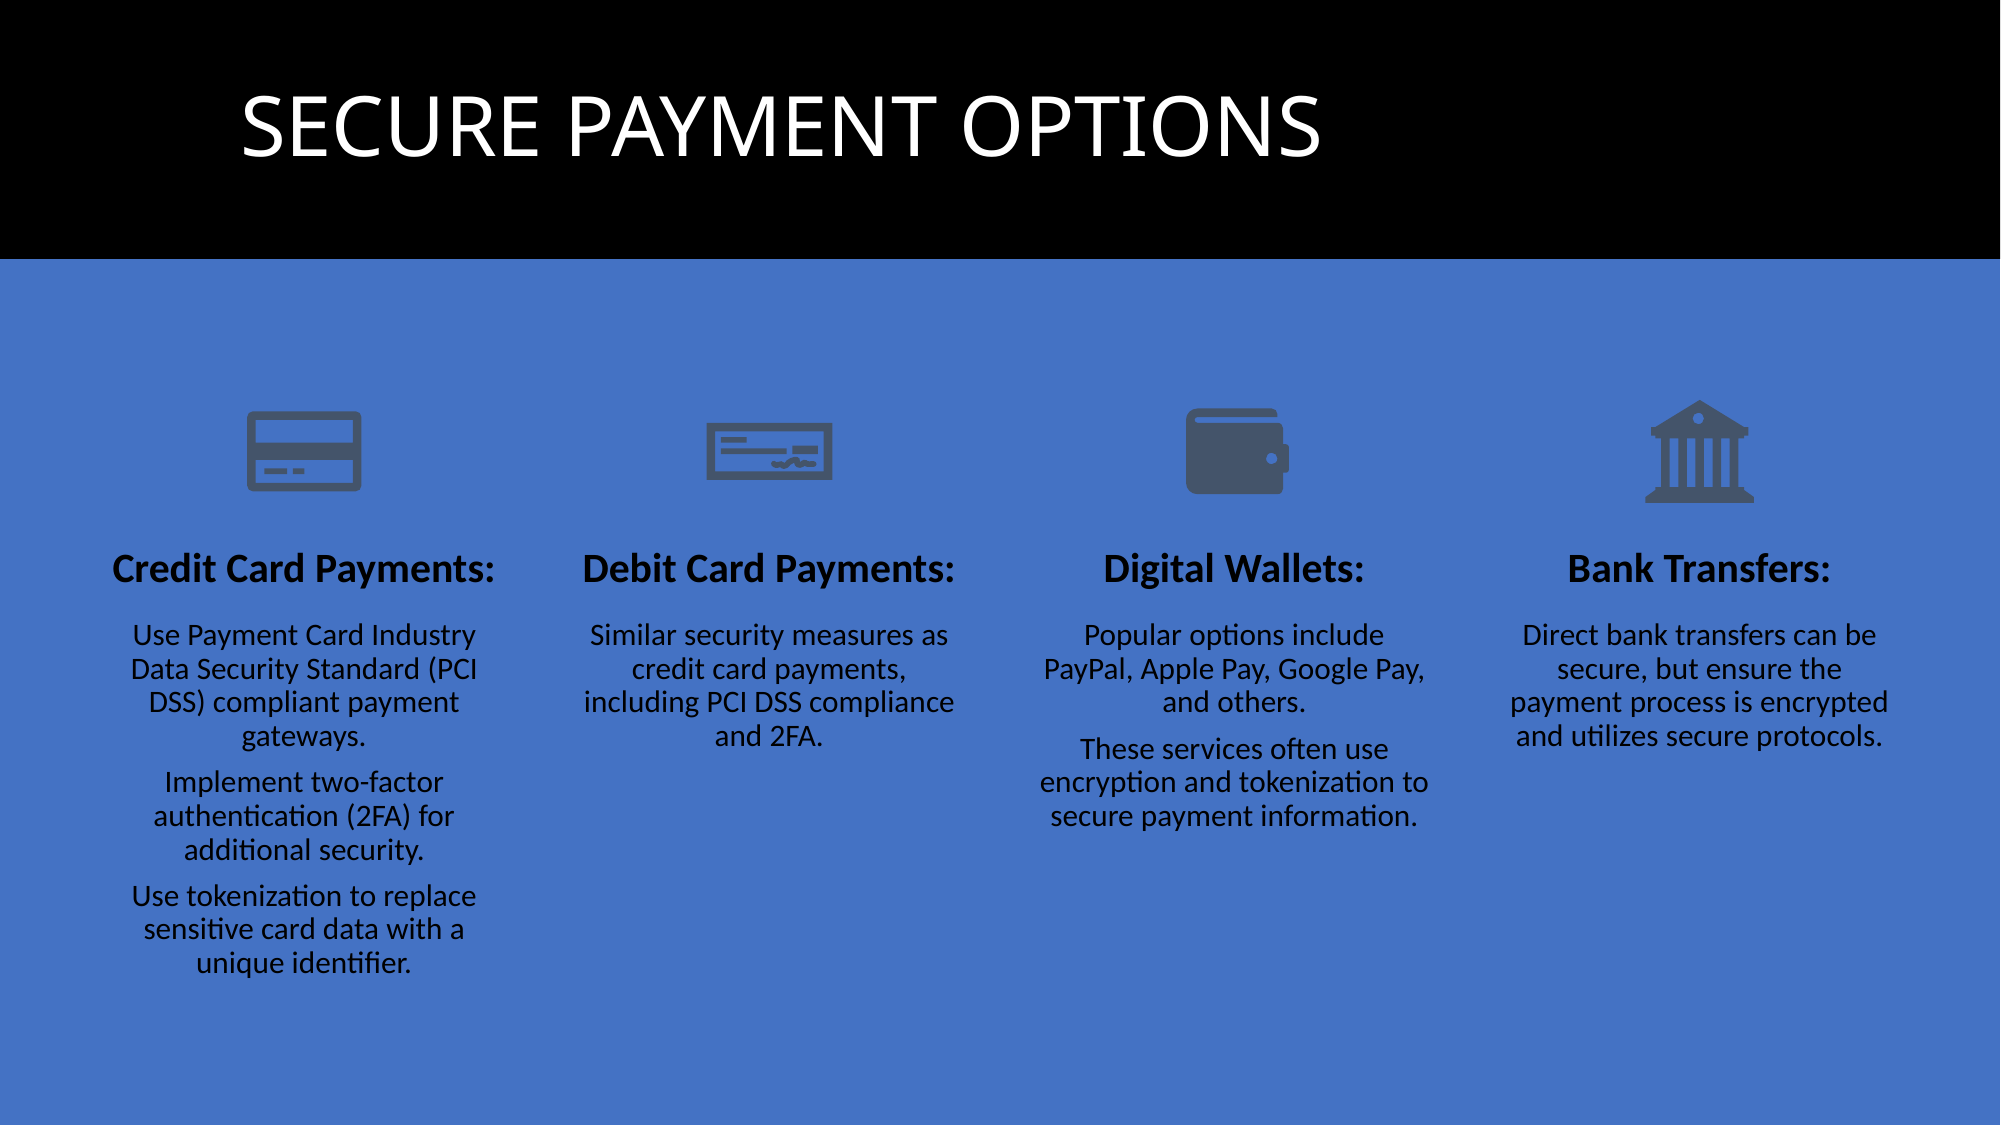

# SECURE PAYMENT OPTIONS
Credit Card Payments:
Debit Card Payments:
Digital Wallets:
Bank Transfers:
Use Payment Card Industry Data Security Standard (PCI DSS) compliant payment gateways.
Implement two-factor authentication (2FA) for additional security.
Use tokenization to replace sensitive card data with a unique identifier.
Similar security measures as credit card payments, including PCI DSS compliance and 2FA.
Popular options include PayPal, Apple Pay, Google Pay, and others.
These services often use encryption and tokenization to secure payment information.
Direct bank transfers can be secure, but ensure the payment process is encrypted and utilizes secure protocols.